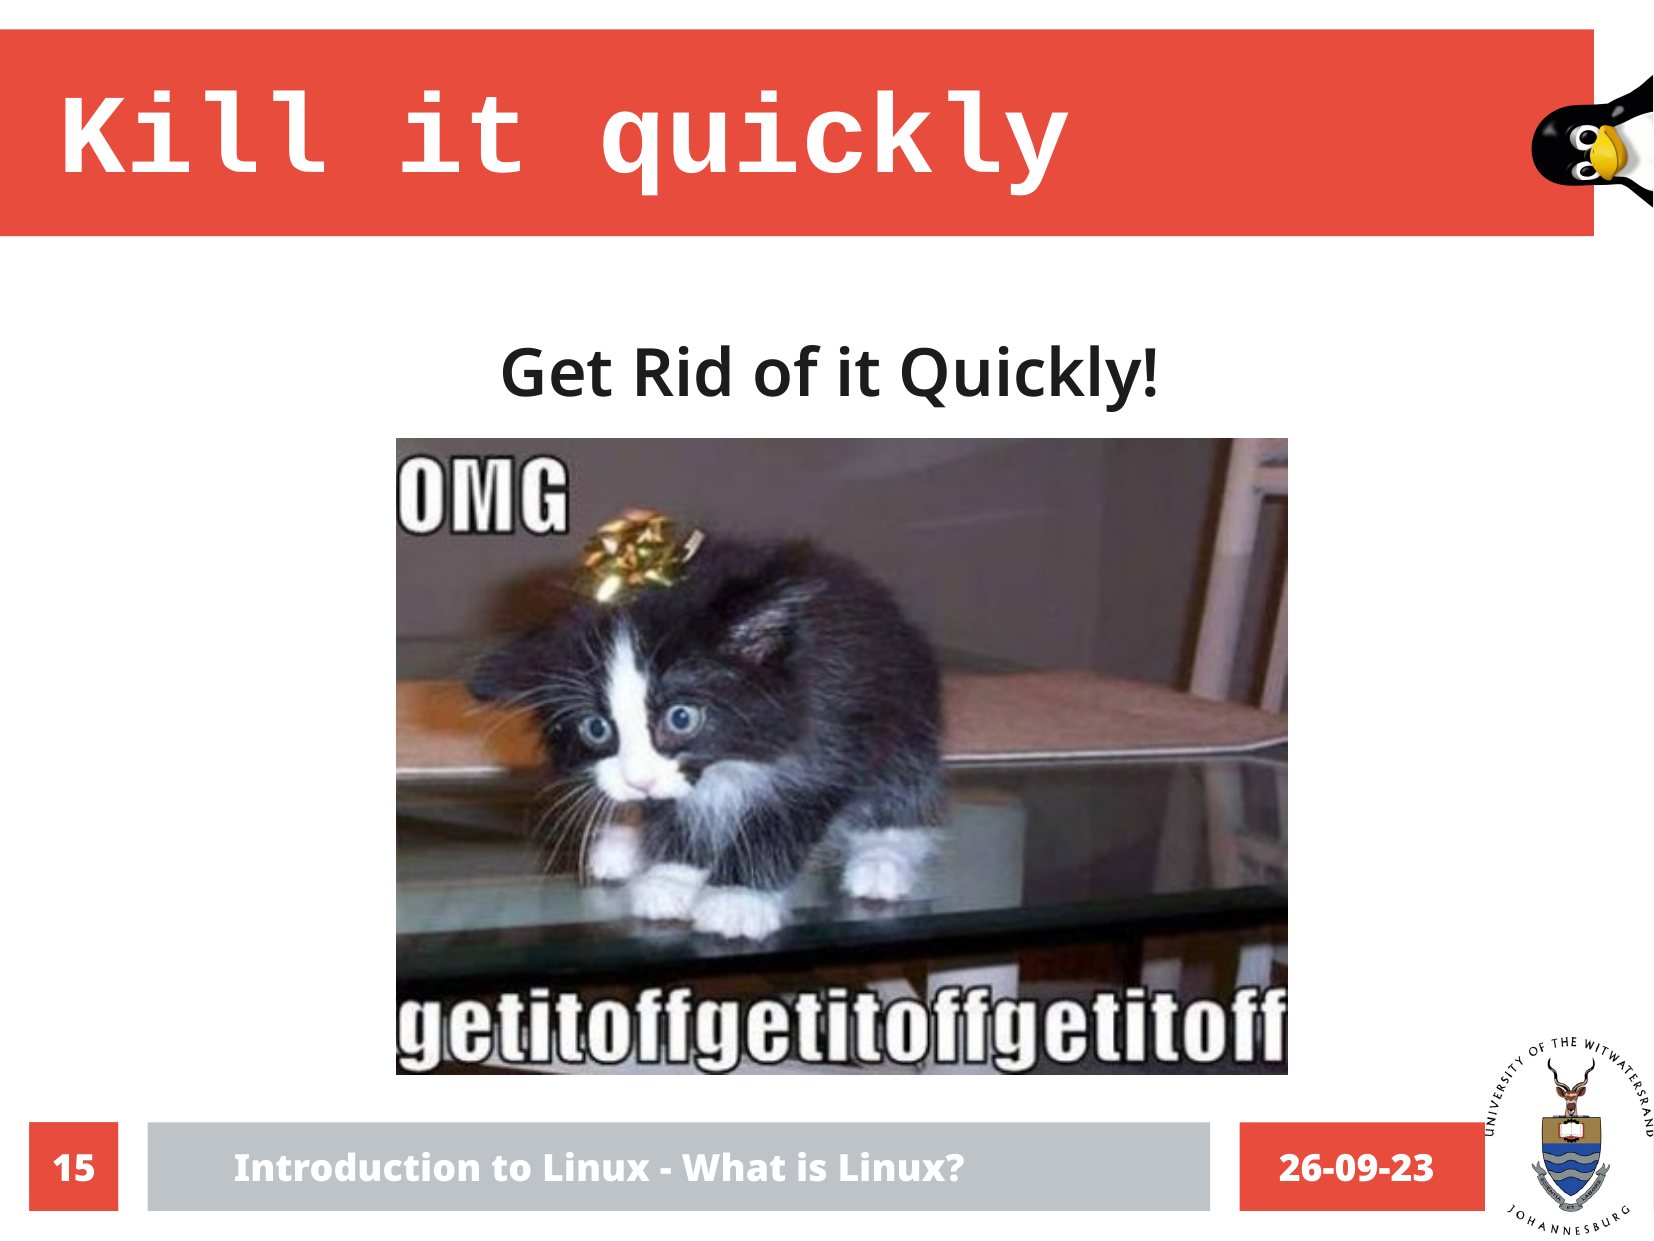

# Kill it quickly
Get Rid of it Quickly!
15
 Introduction to Linux - What is Linux?